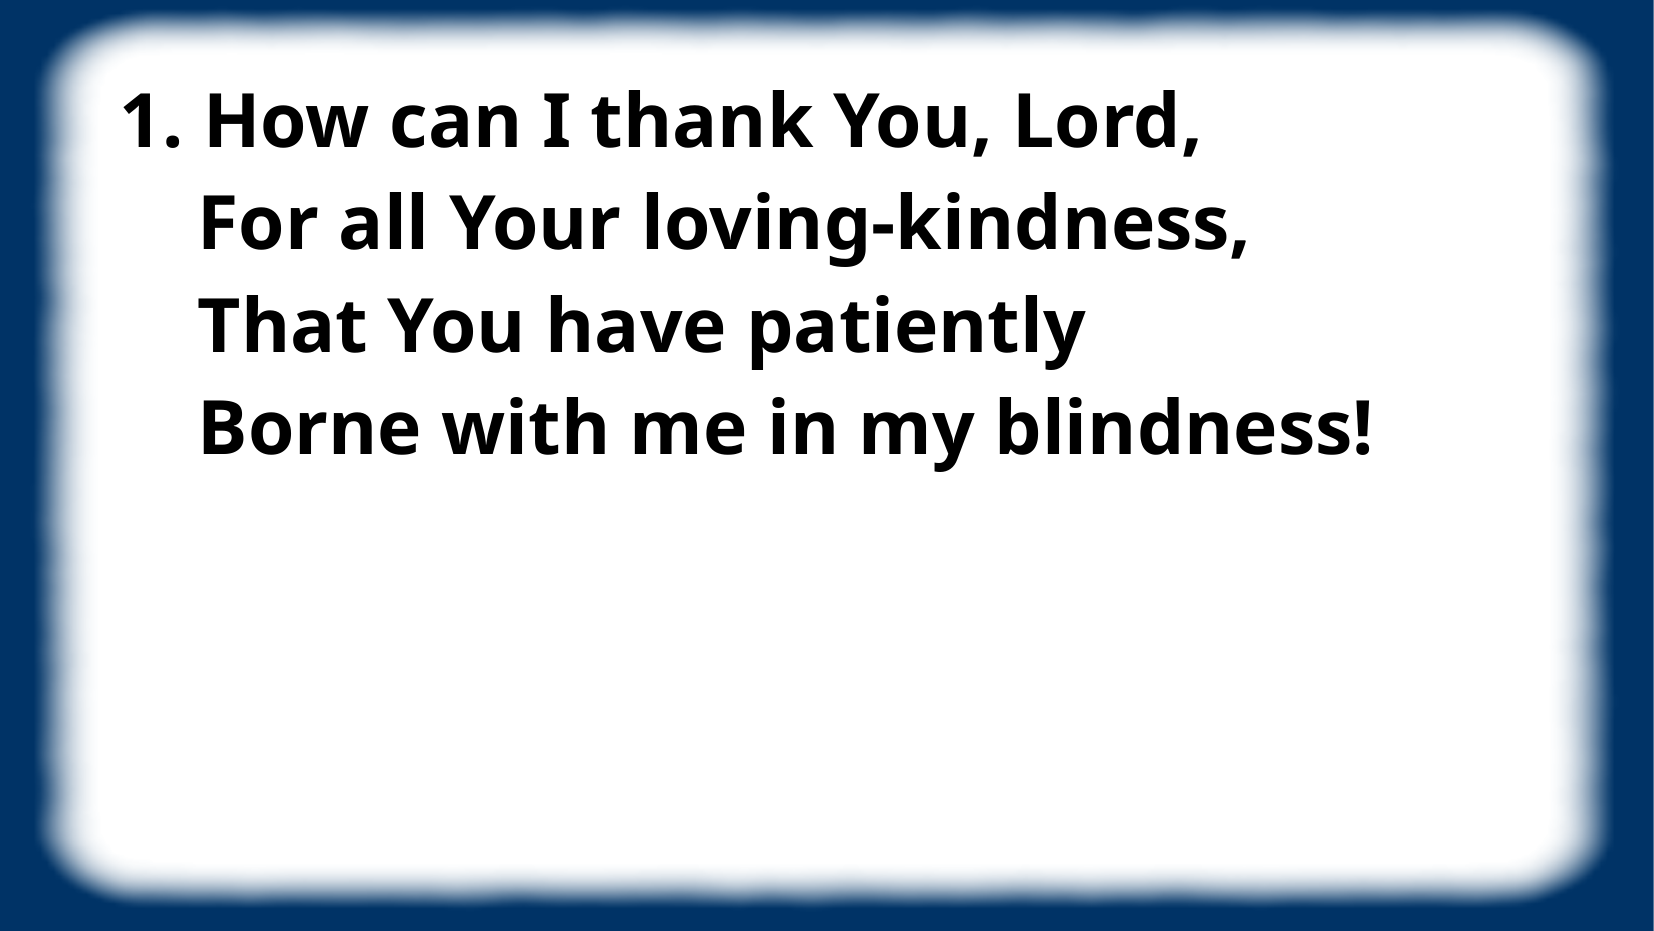

1. How can I thank You, Lord,
 For all Your loving-kindness,
 That You have patiently
 Borne with me in my blindness!